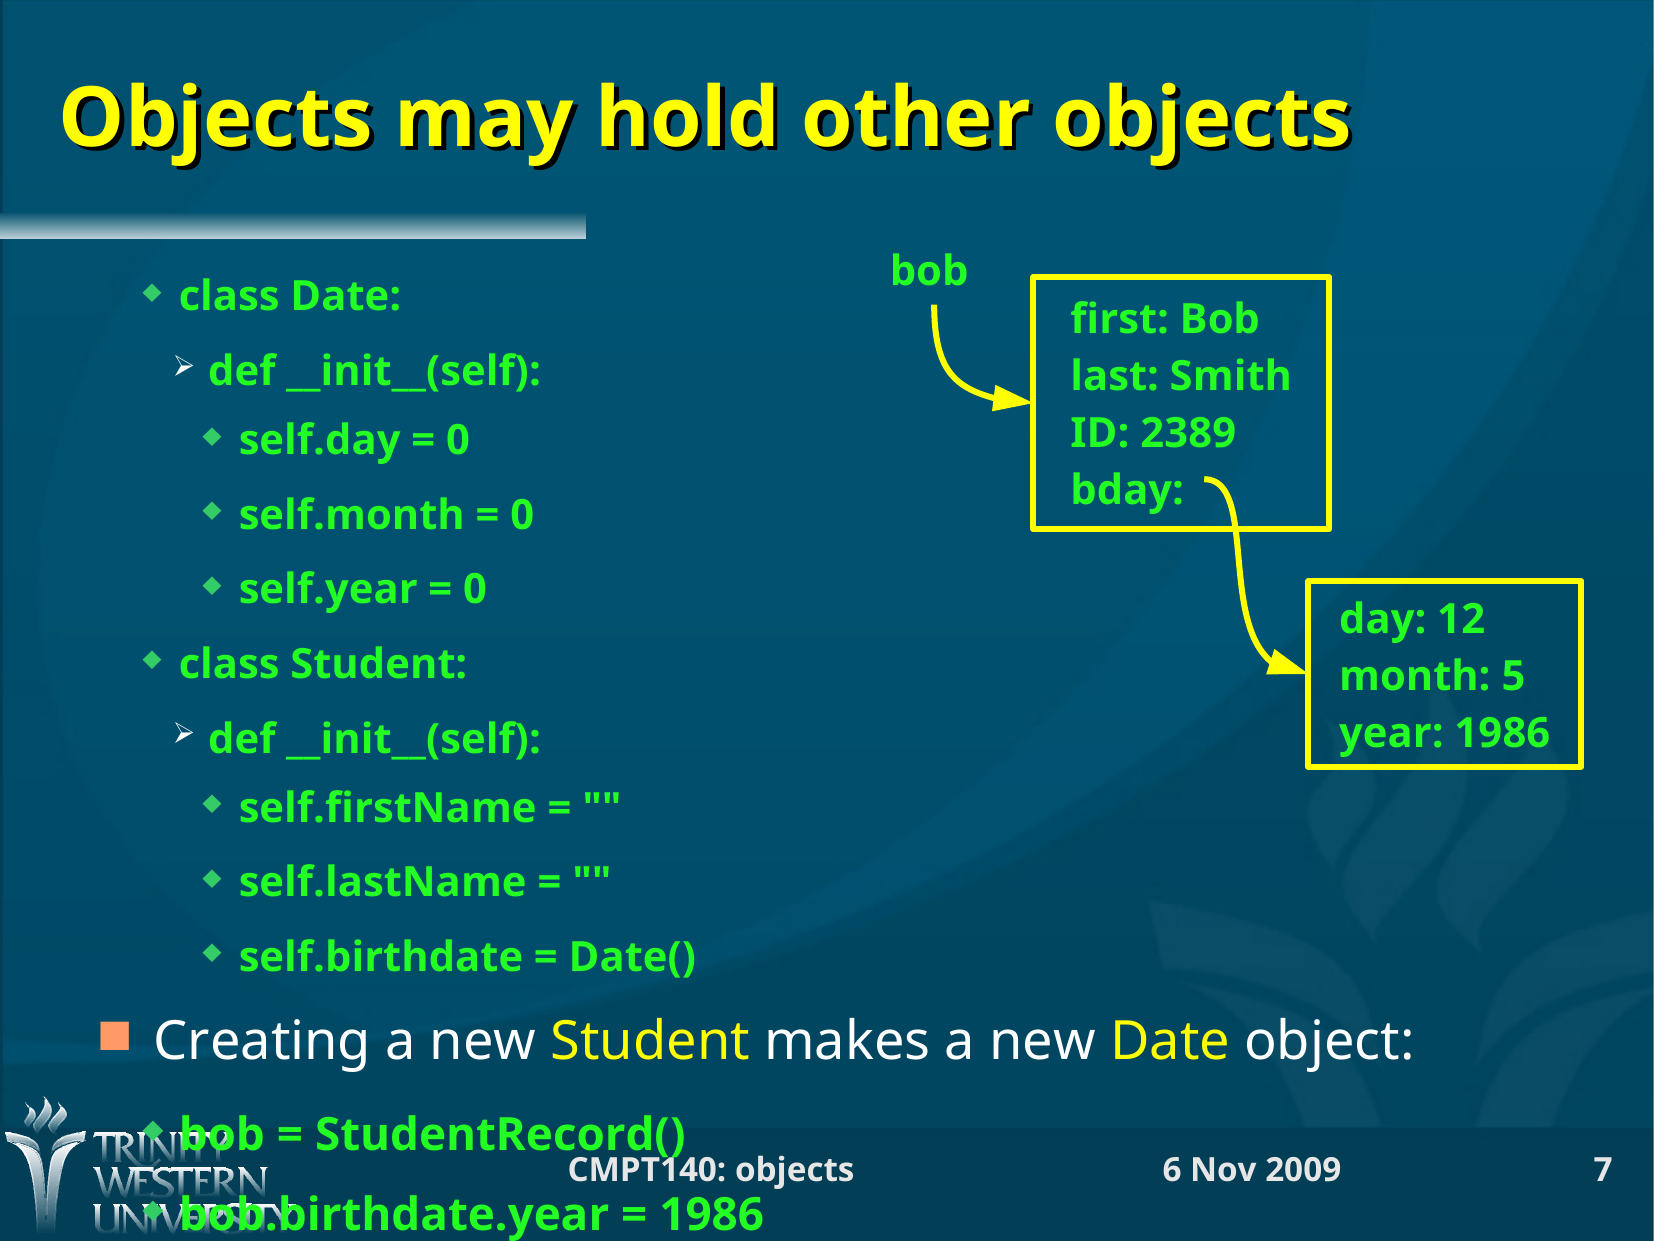

# Objects may hold other objects
bob
class Date:
def __init__(self):
self.day = 0
self.month = 0
self.year = 0
class Student:
def __init__(self):
self.firstName = ""
self.lastName = ""
self.birthdate = Date()
Creating a new Student makes a new Date object:
bob = StudentRecord()
bob.birthdate.year = 1986
first: Bob
last: Smith
ID: 2389
bday:
day: 12
month: 5
year: 1986
CMPT140: objects
6 Nov 2009
7